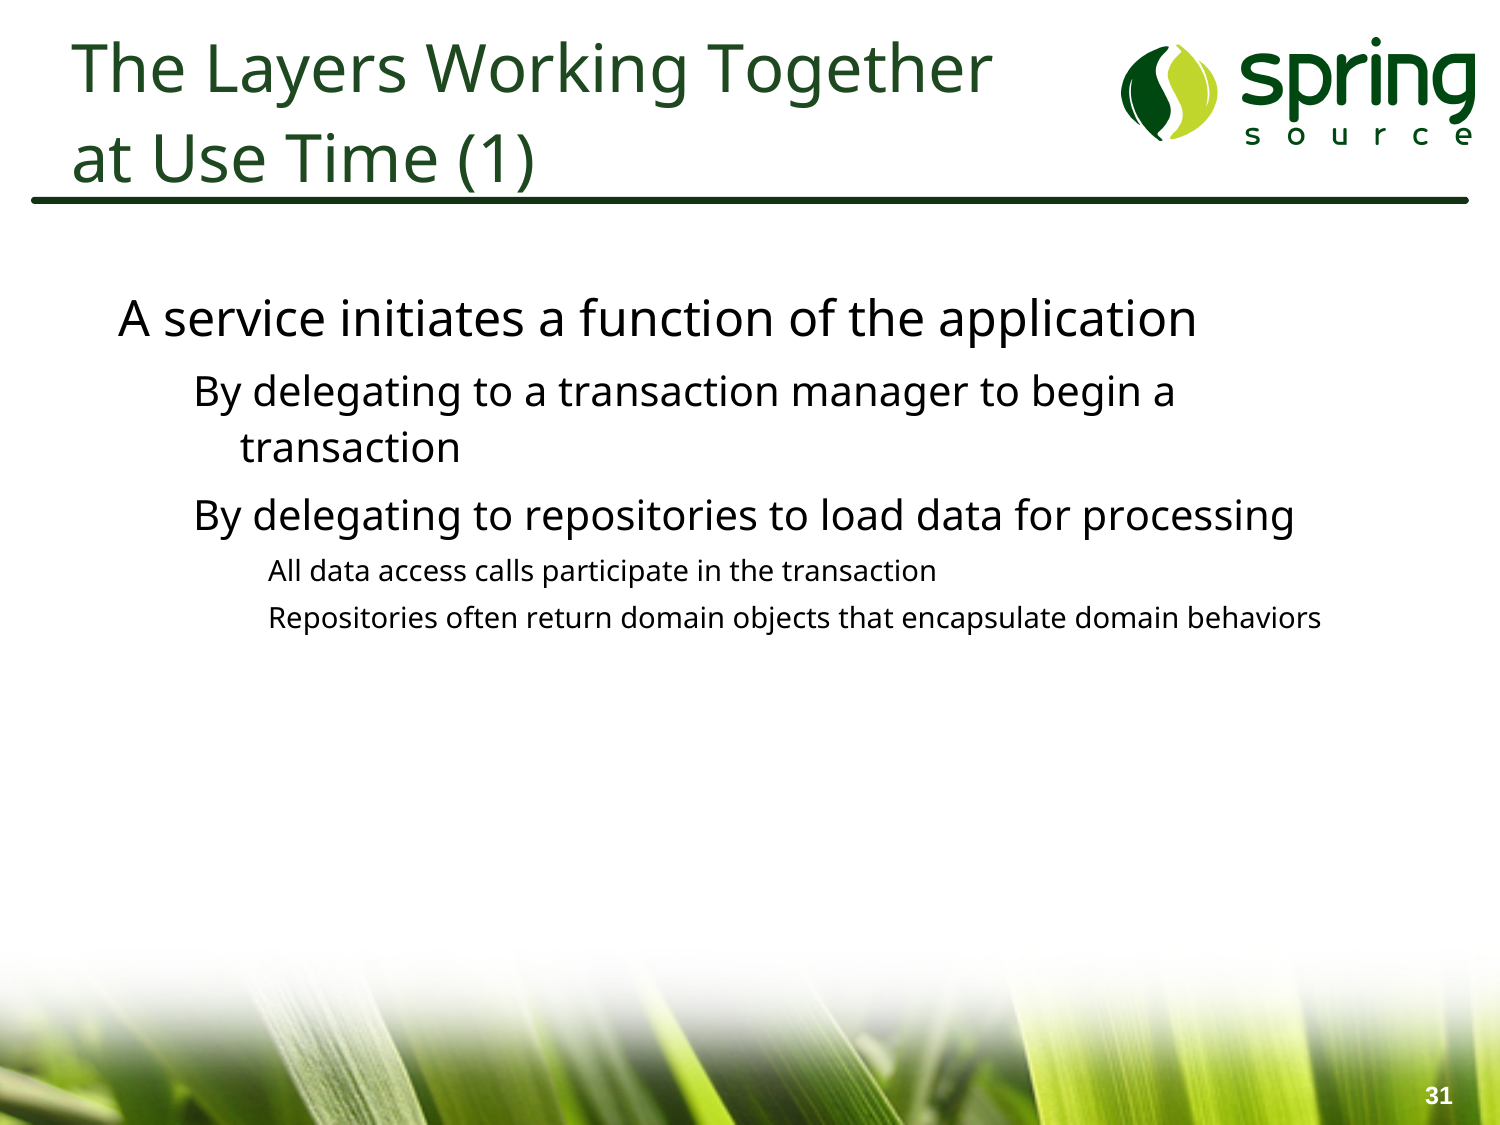

# The Layers Working Together at Use Time (1)
A service initiates a function of the application
By delegating to a transaction manager to begin a transaction
By delegating to repositories to load data for processing
All data access calls participate in the transaction
Repositories often return domain objects that encapsulate domain behaviors